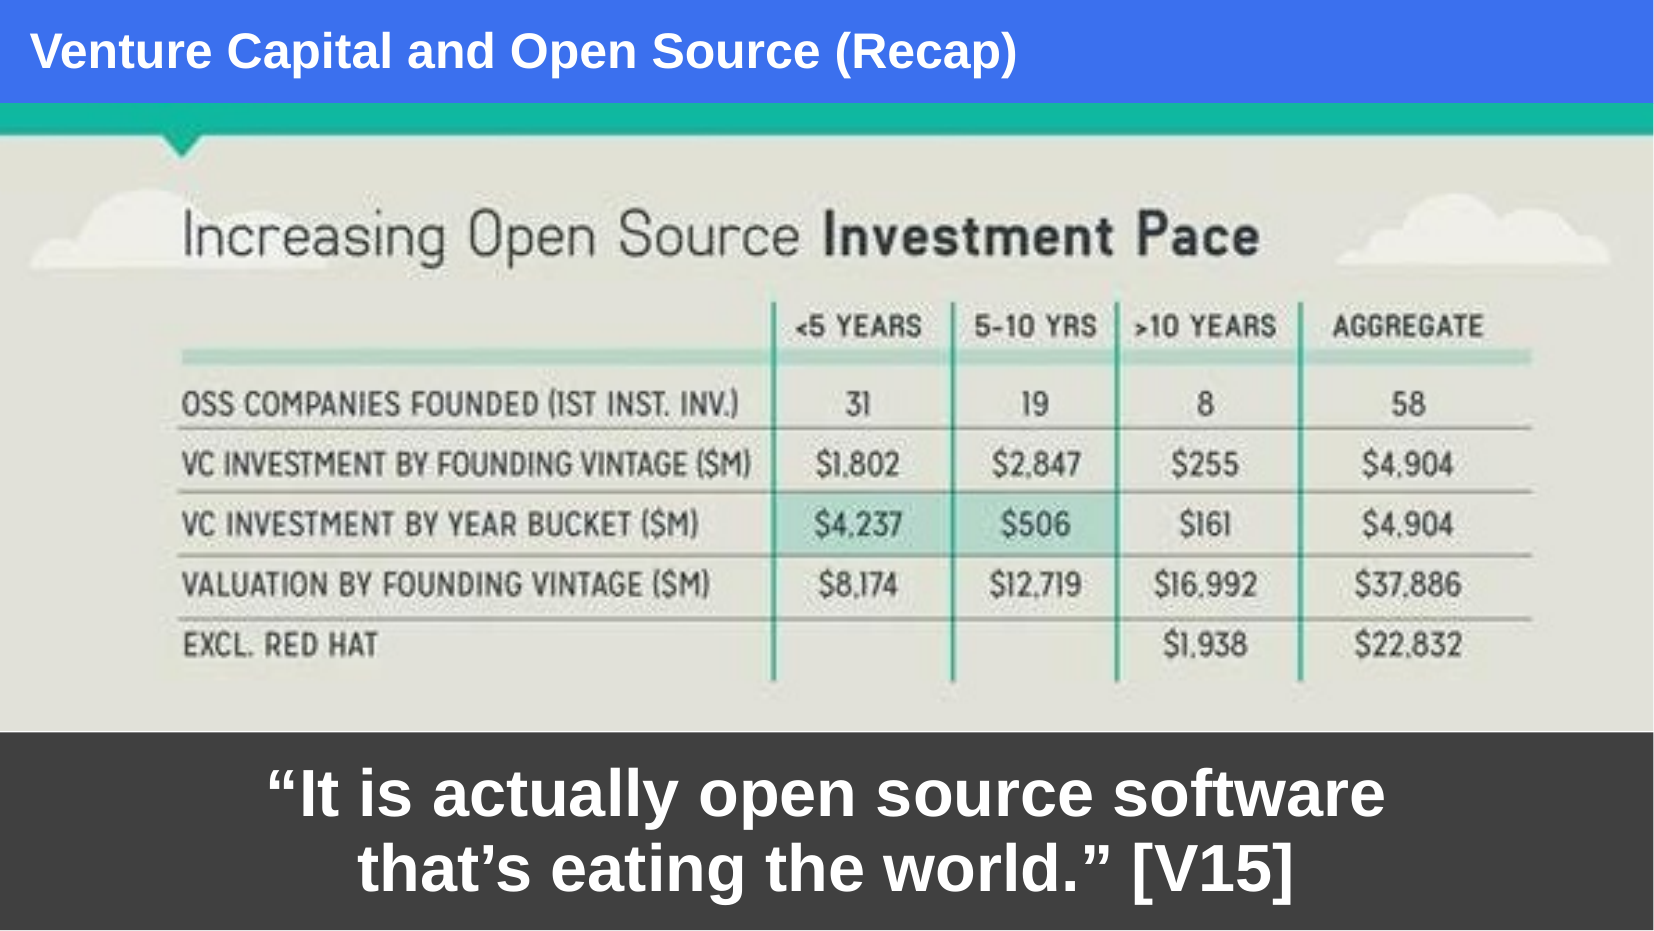

# Venture Capital and Open Source (Recap)
“It is actually open source software
that’s eating the world.” [V15]
Free / Libre and Open Source Software
8
© 2019 Dirk Riehle - Some Rights Reserved